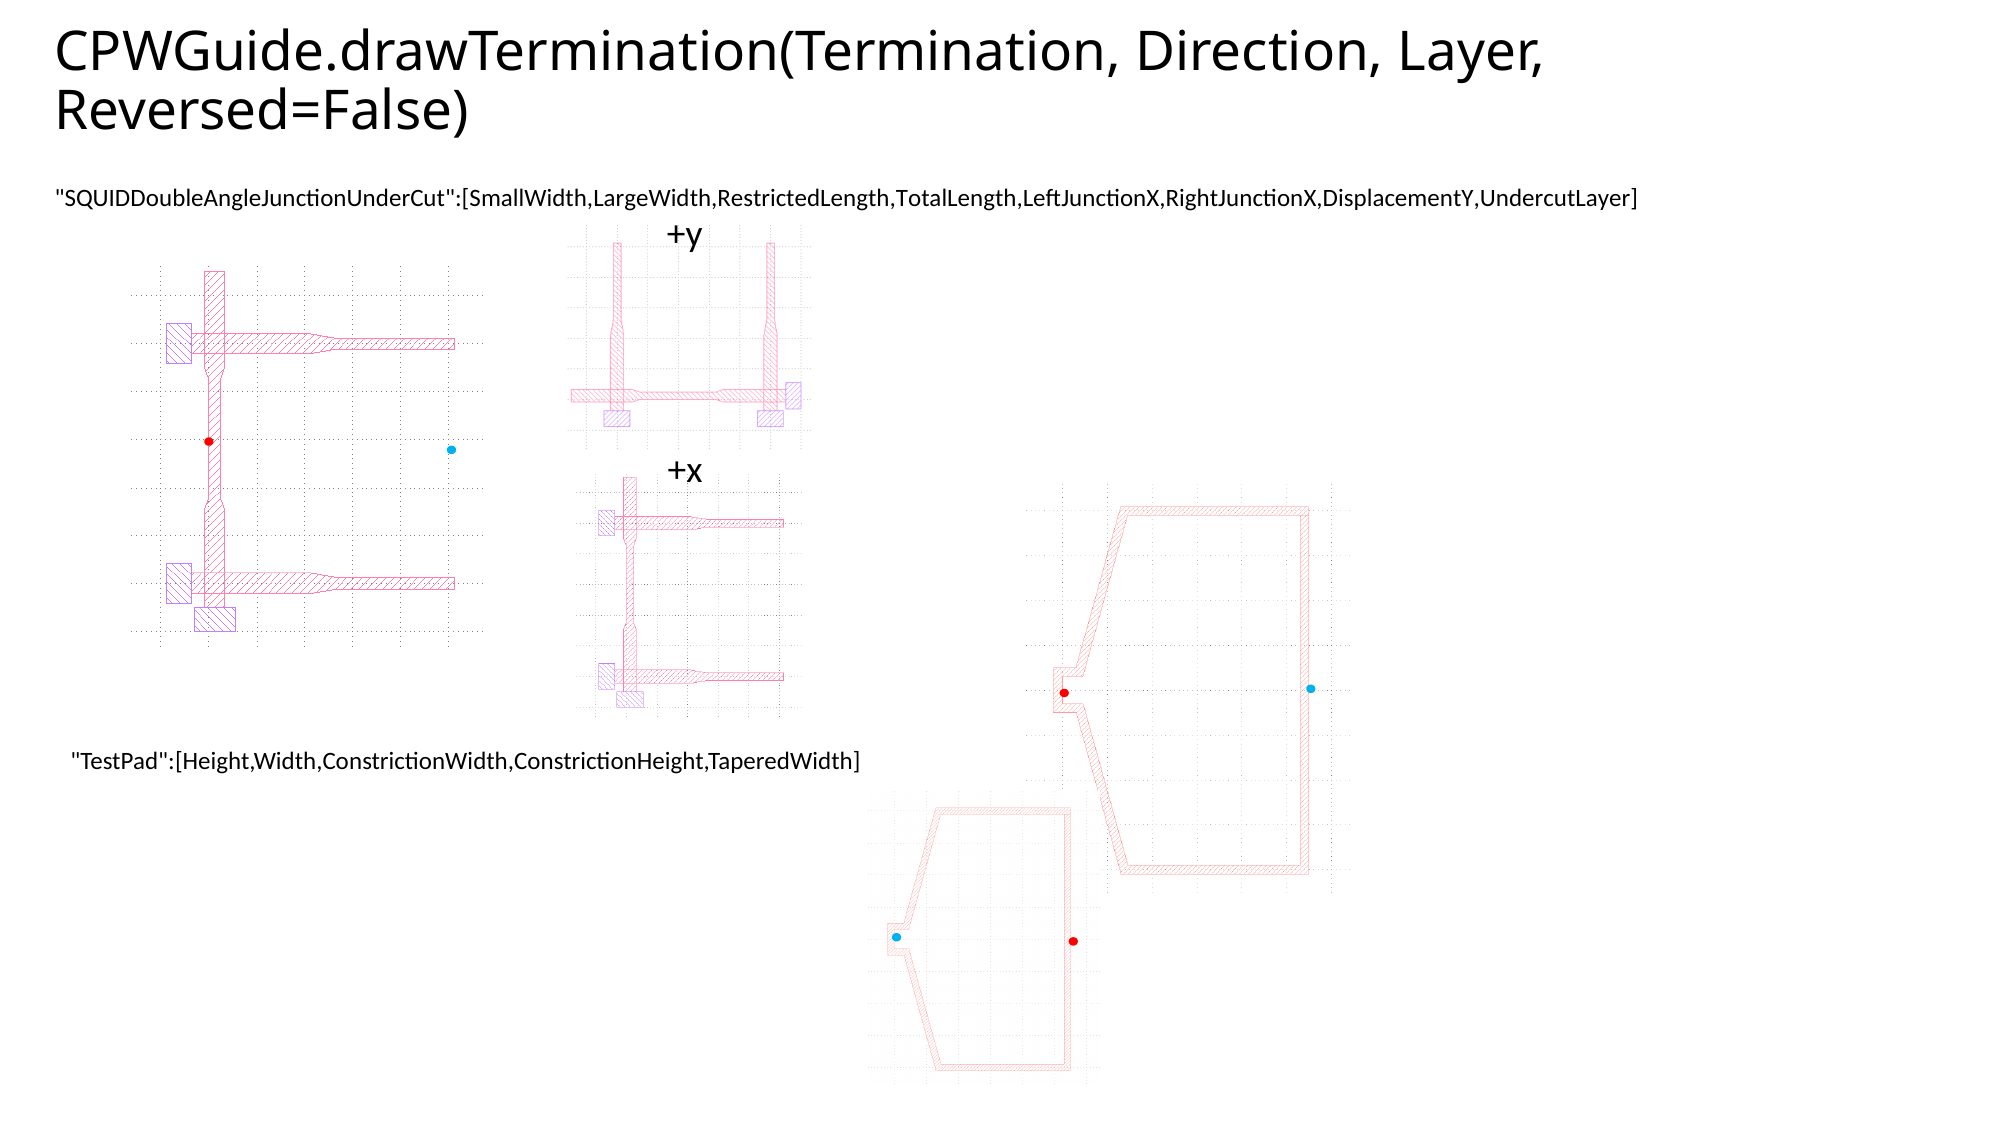

CPWGuide.drawTermination(Termination, Direction, Layer, Reversed=False)
"SQUIDDoubleAngleJunctionUnderCut":[SmallWidth,LargeWidth,RestrictedLength,TotalLength,LeftJunctionX,RightJunctionX,DisplacementY,UndercutLayer]
+y
+x
"TestPad":[Height,Width,ConstrictionWidth,ConstrictionHeight,TaperedWidth]